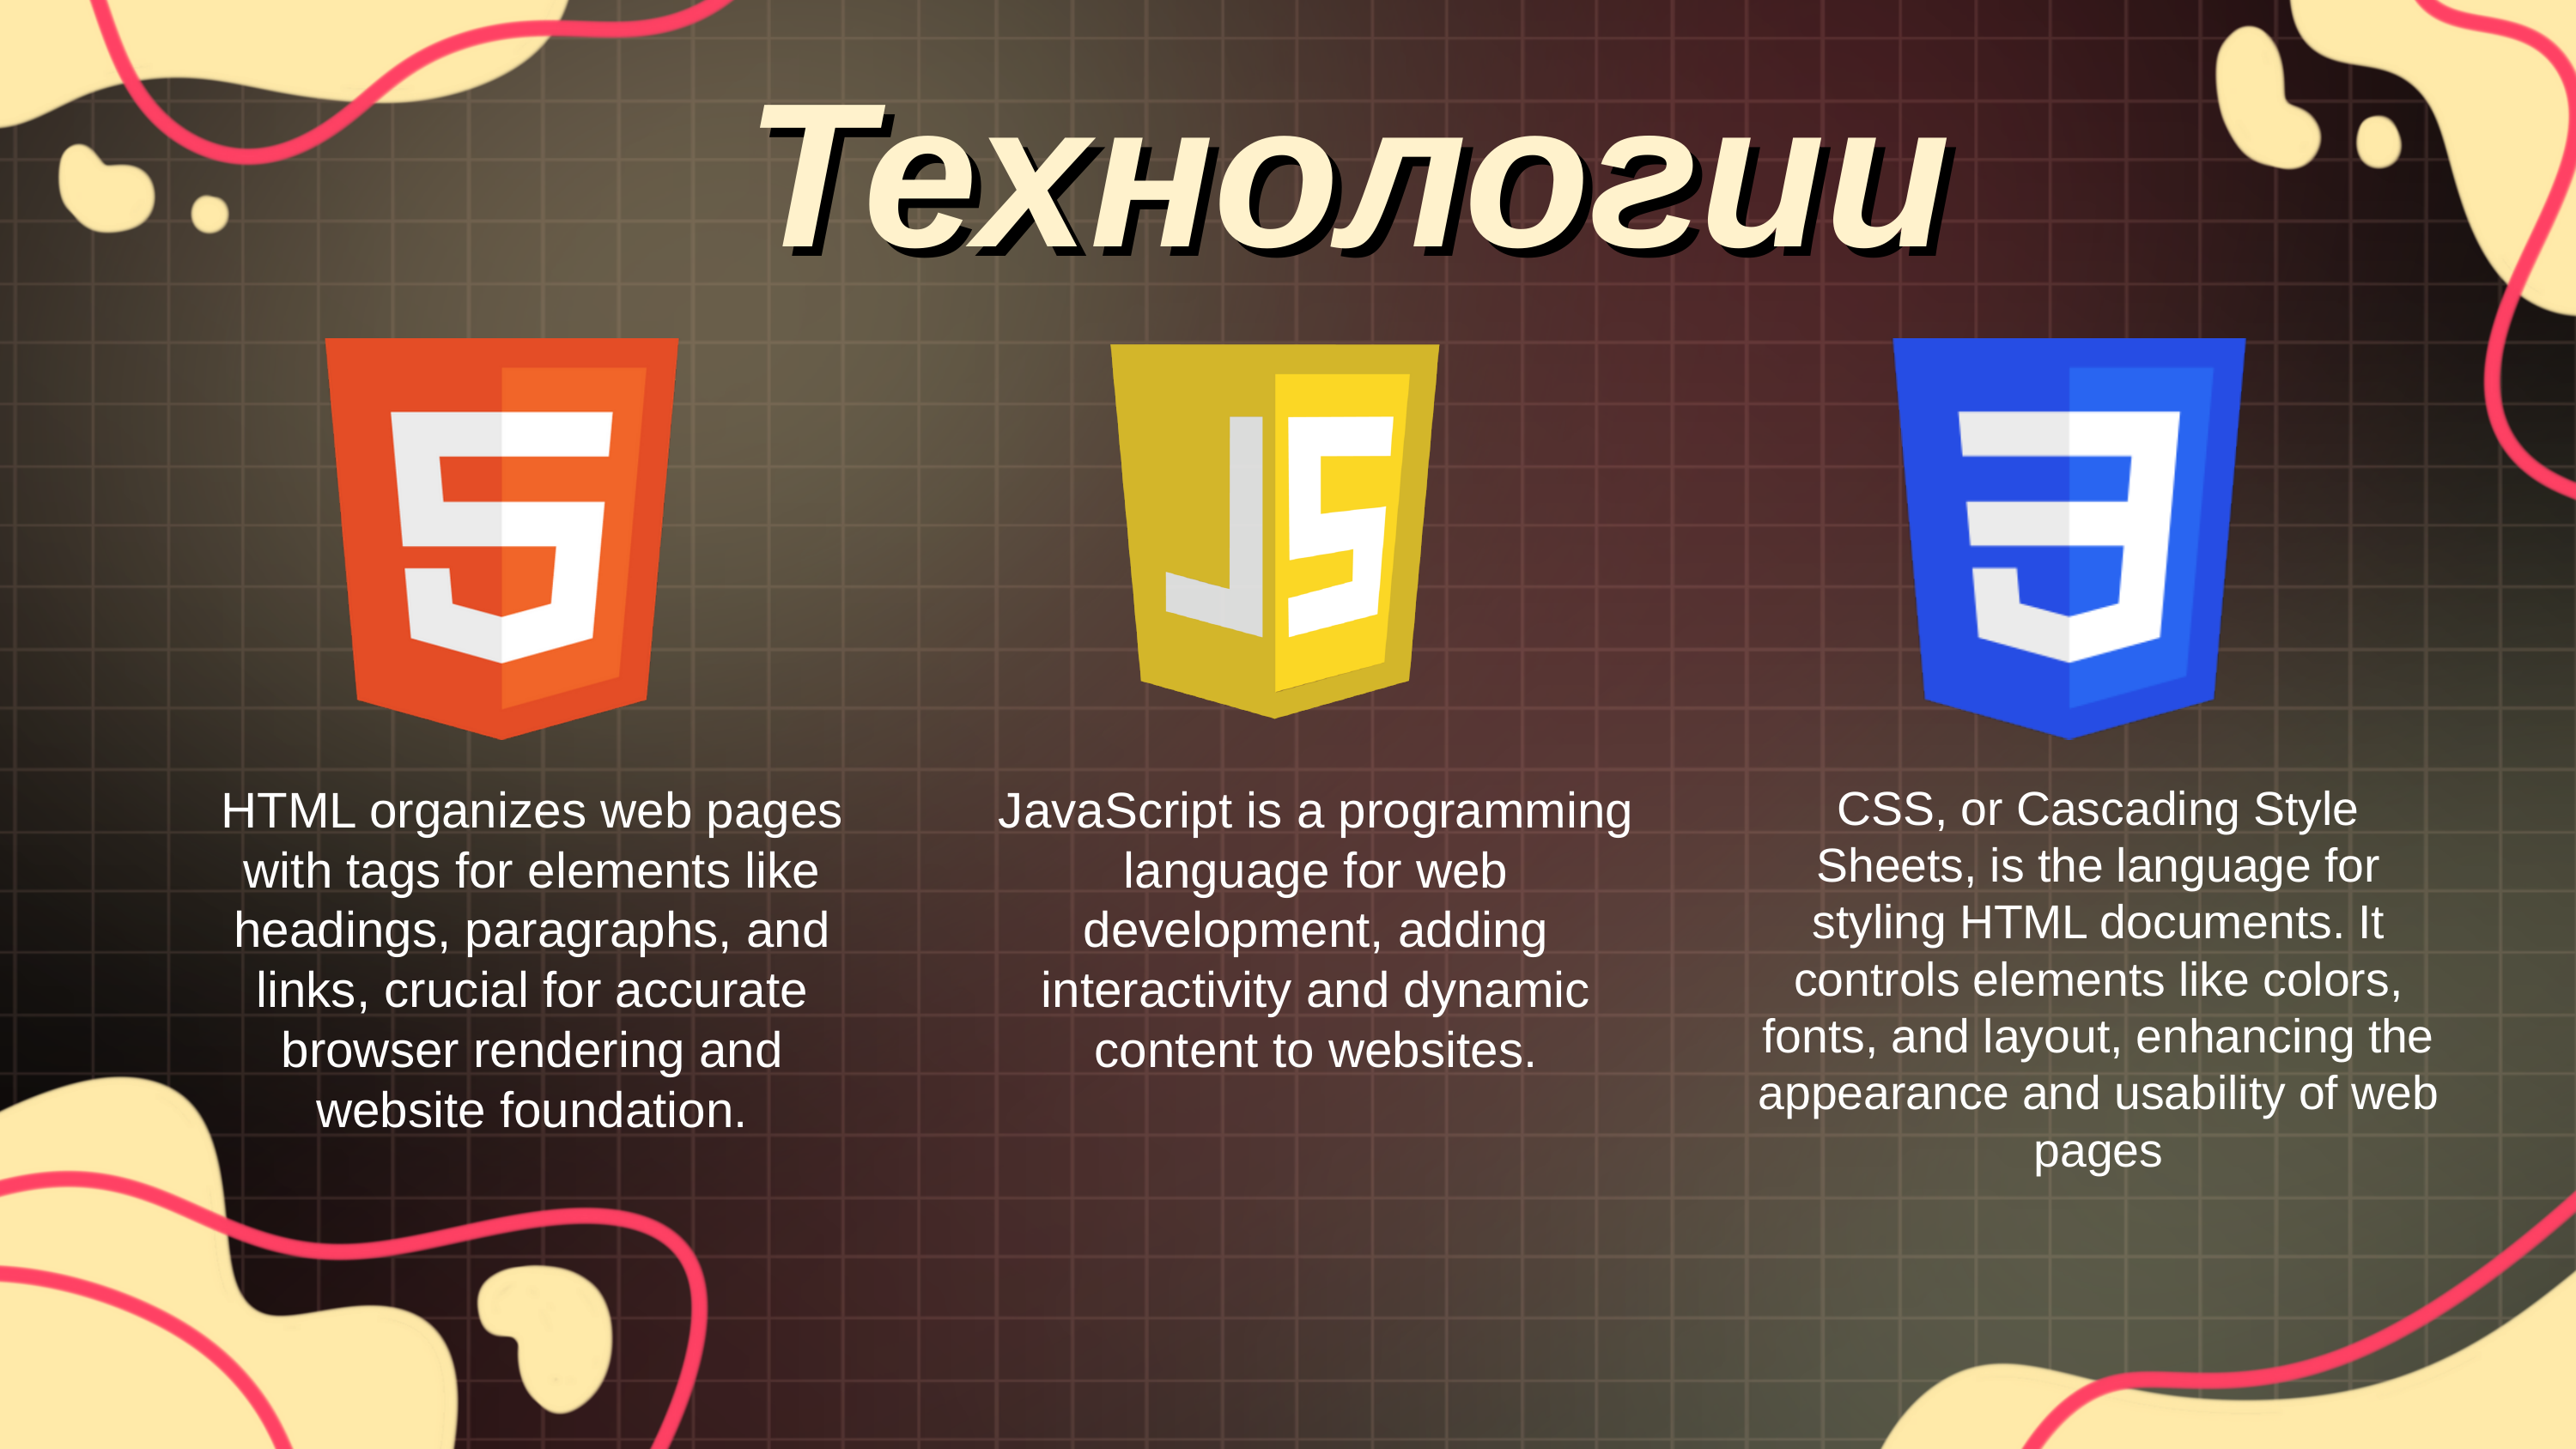

Технологии
# HTML organizes web pages with tags for elements like headings, paragraphs, and links, crucial for accurate browser rendering and website foundation.
JavaScript is a programming language for web development, adding interactivity and dynamic content to websites.
CSS, or Cascading Style Sheets, is the language for styling HTML documents. It controls elements like colors, fonts, and layout, enhancing the appearance and usability of web pages